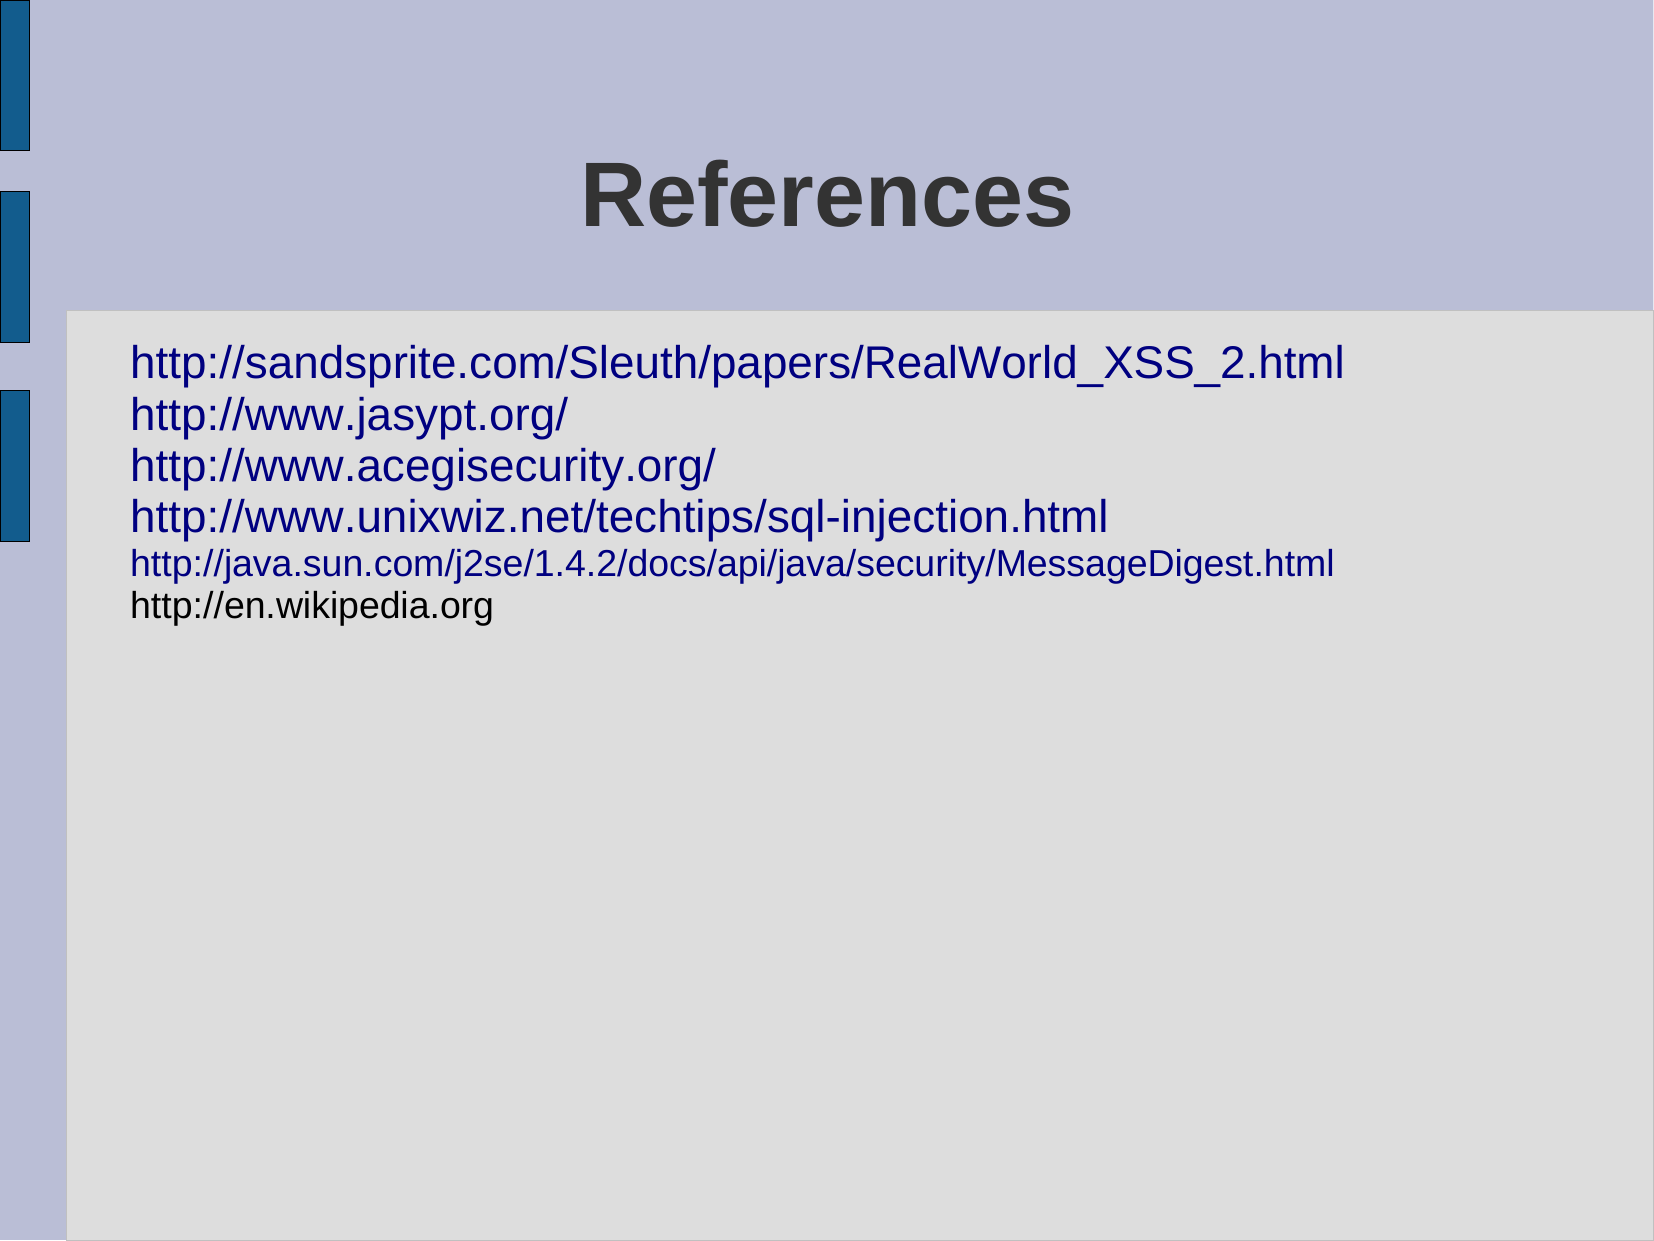

# References
http://sandsprite.com/Sleuth/papers/RealWorld_XSS_2.html
http://www.jasypt.org/
http://www.acegisecurity.org/
http://www.unixwiz.net/techtips/sql-injection.html
http://java.sun.com/j2se/1.4.2/docs/api/java/security/MessageDigest.html
http://en.wikipedia.org